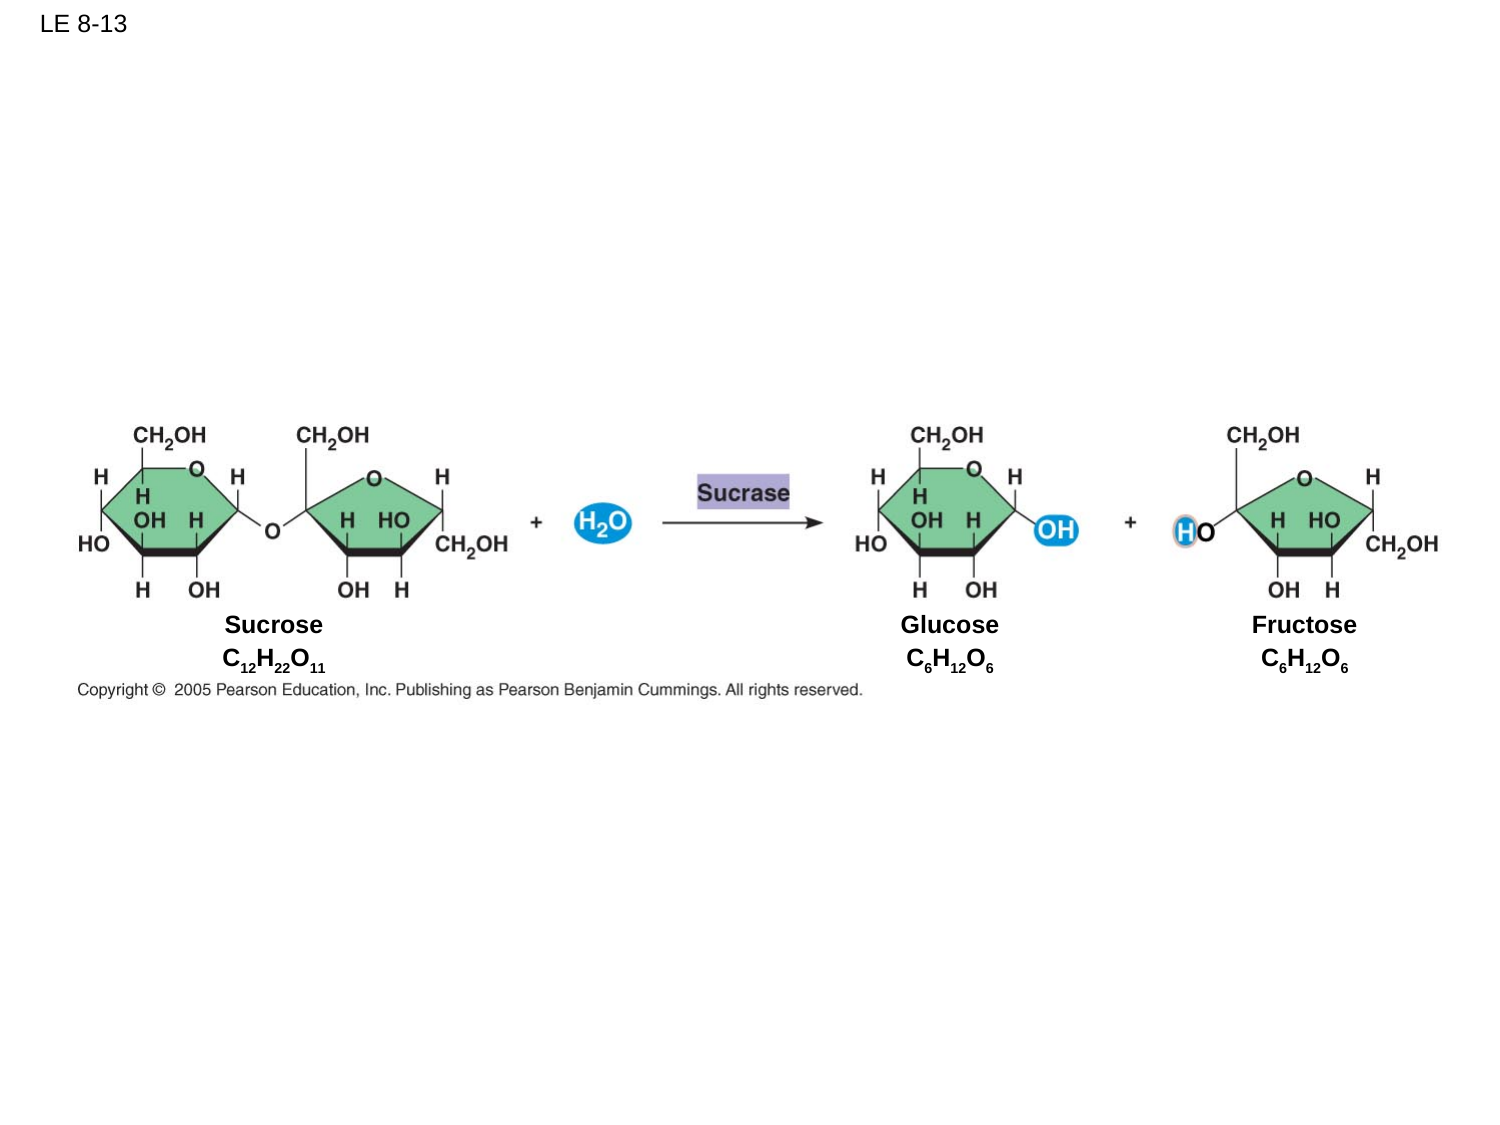

# LE 8-13
Sucrose
C12H22O11
Glucose
C6H12O6
Fructose
C6H12O6